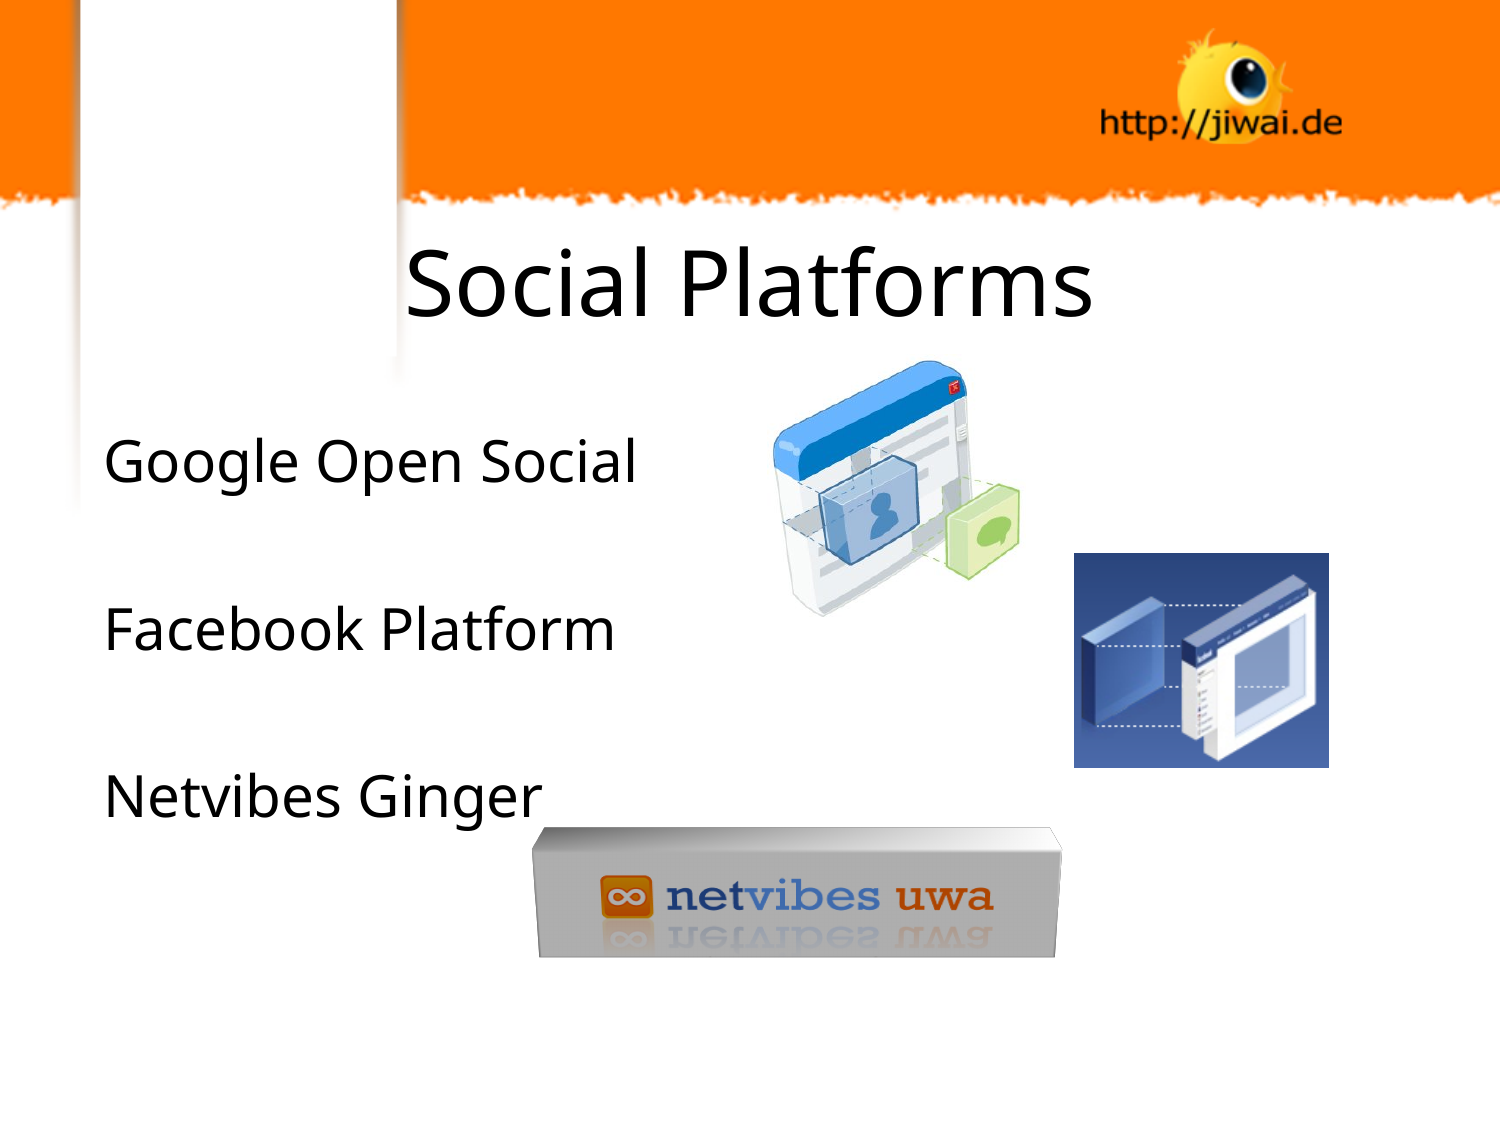

# Social Platforms
Google Open Social
Facebook Platform
Netvibes Ginger